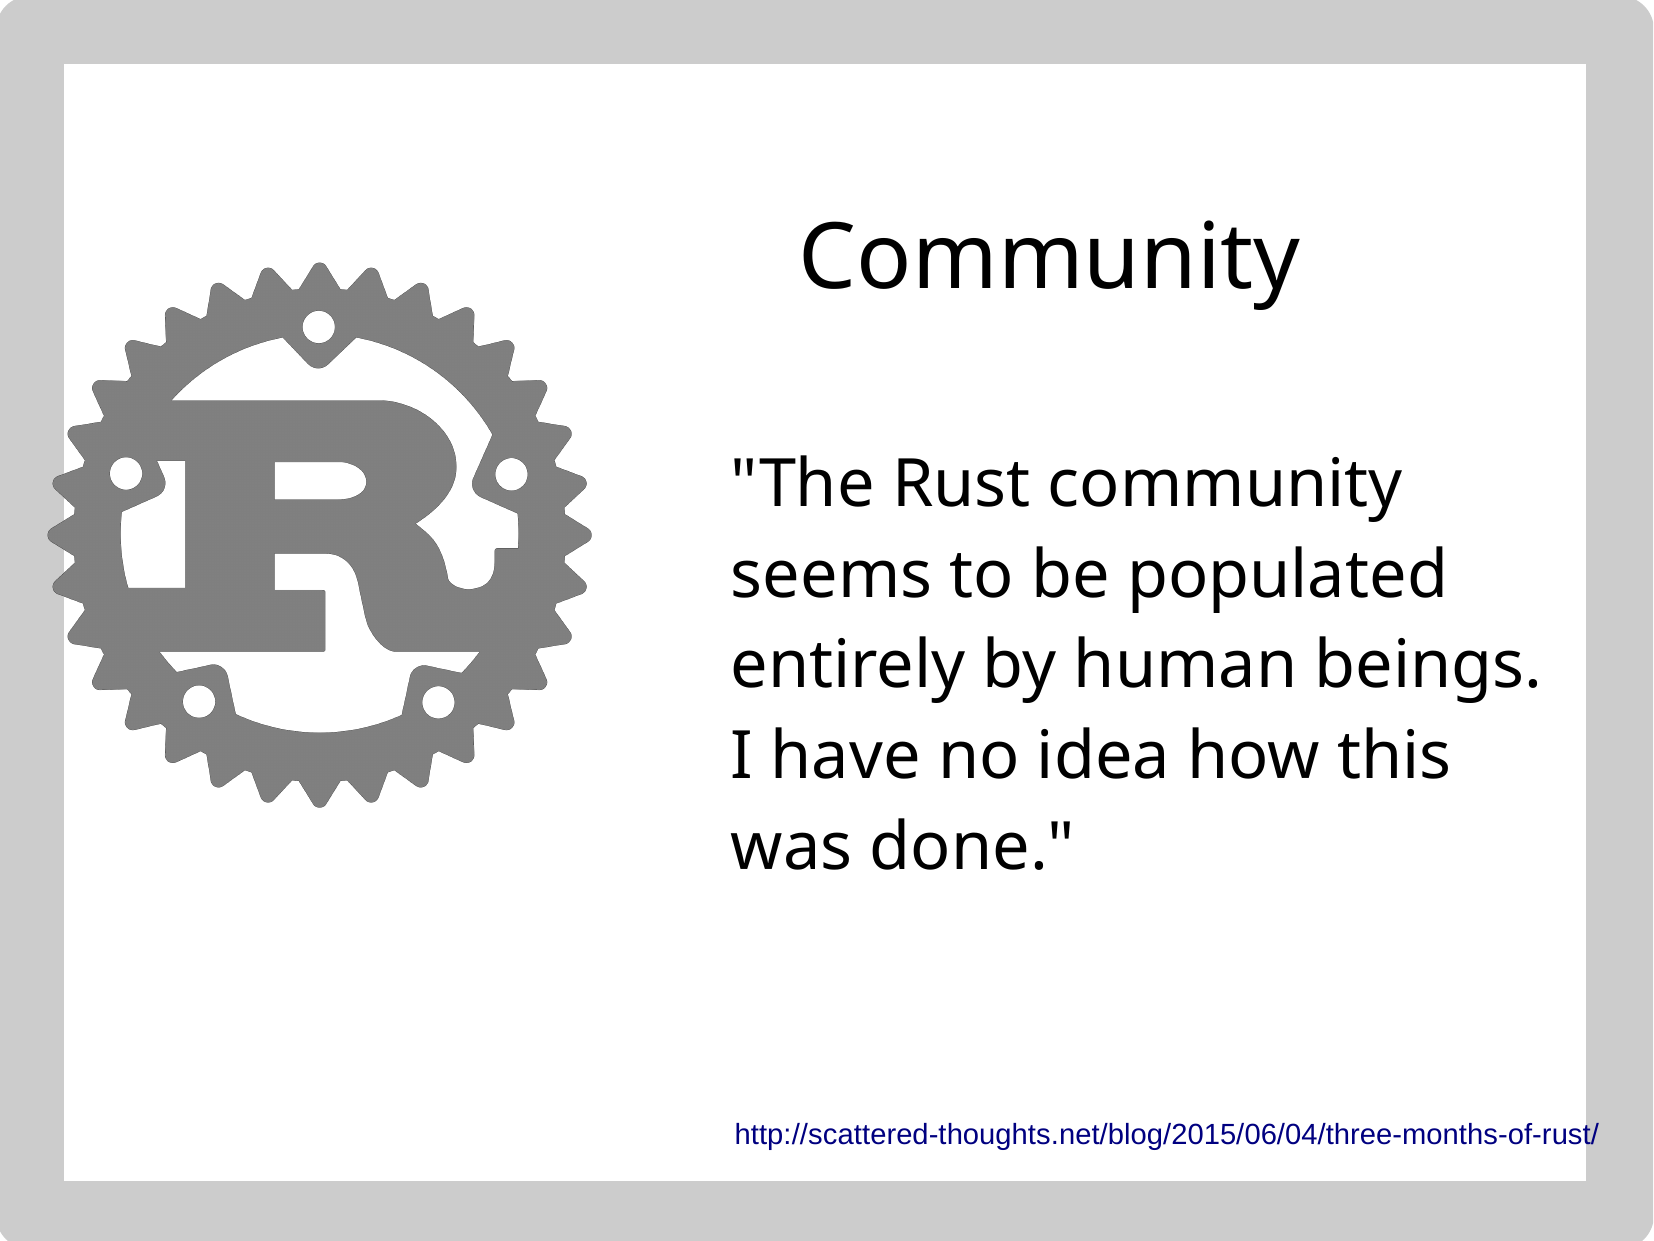

# Community
"The Rust community seems to be populated entirely by human beings. I have no idea how this was done."
http://scattered-thoughts.net/blog/2015/06/04/three-months-of-rust/